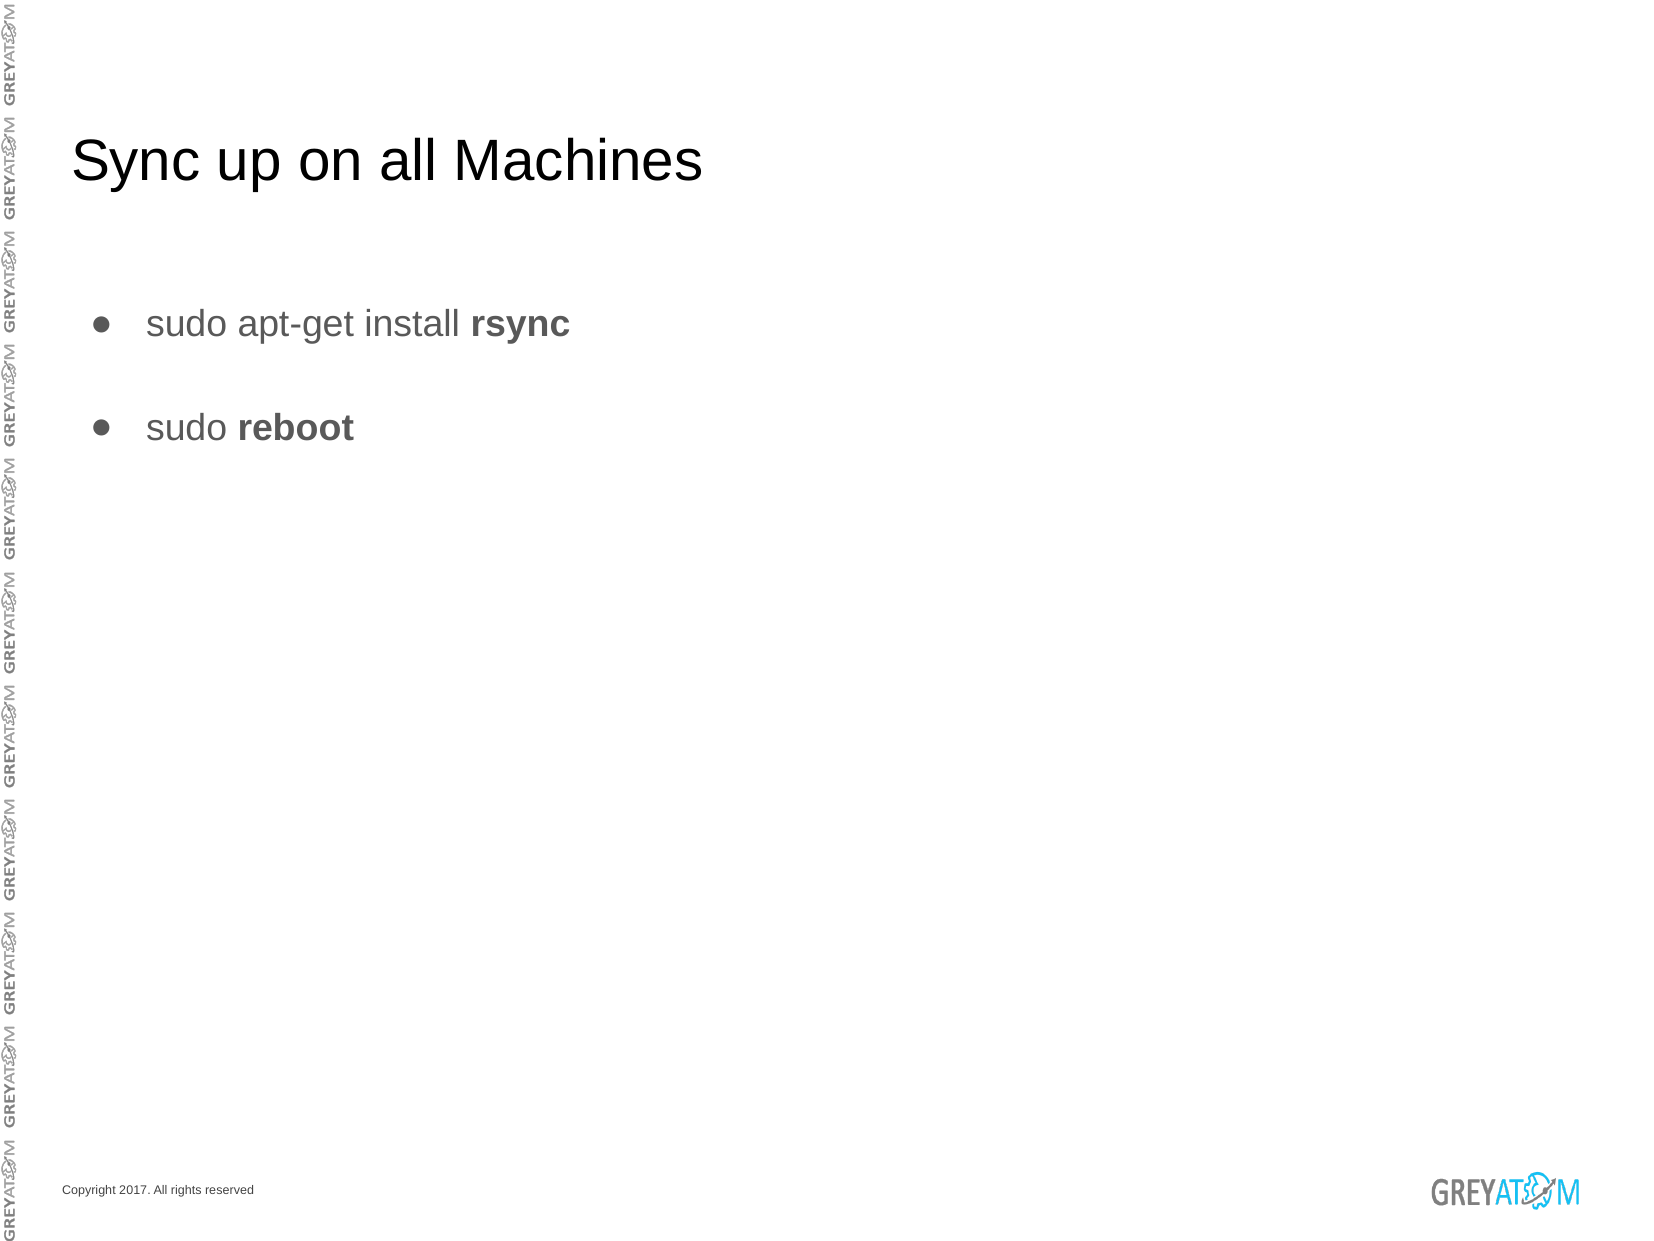

Sync up on all Machines
sudo apt-get install rsync
sudo reboot